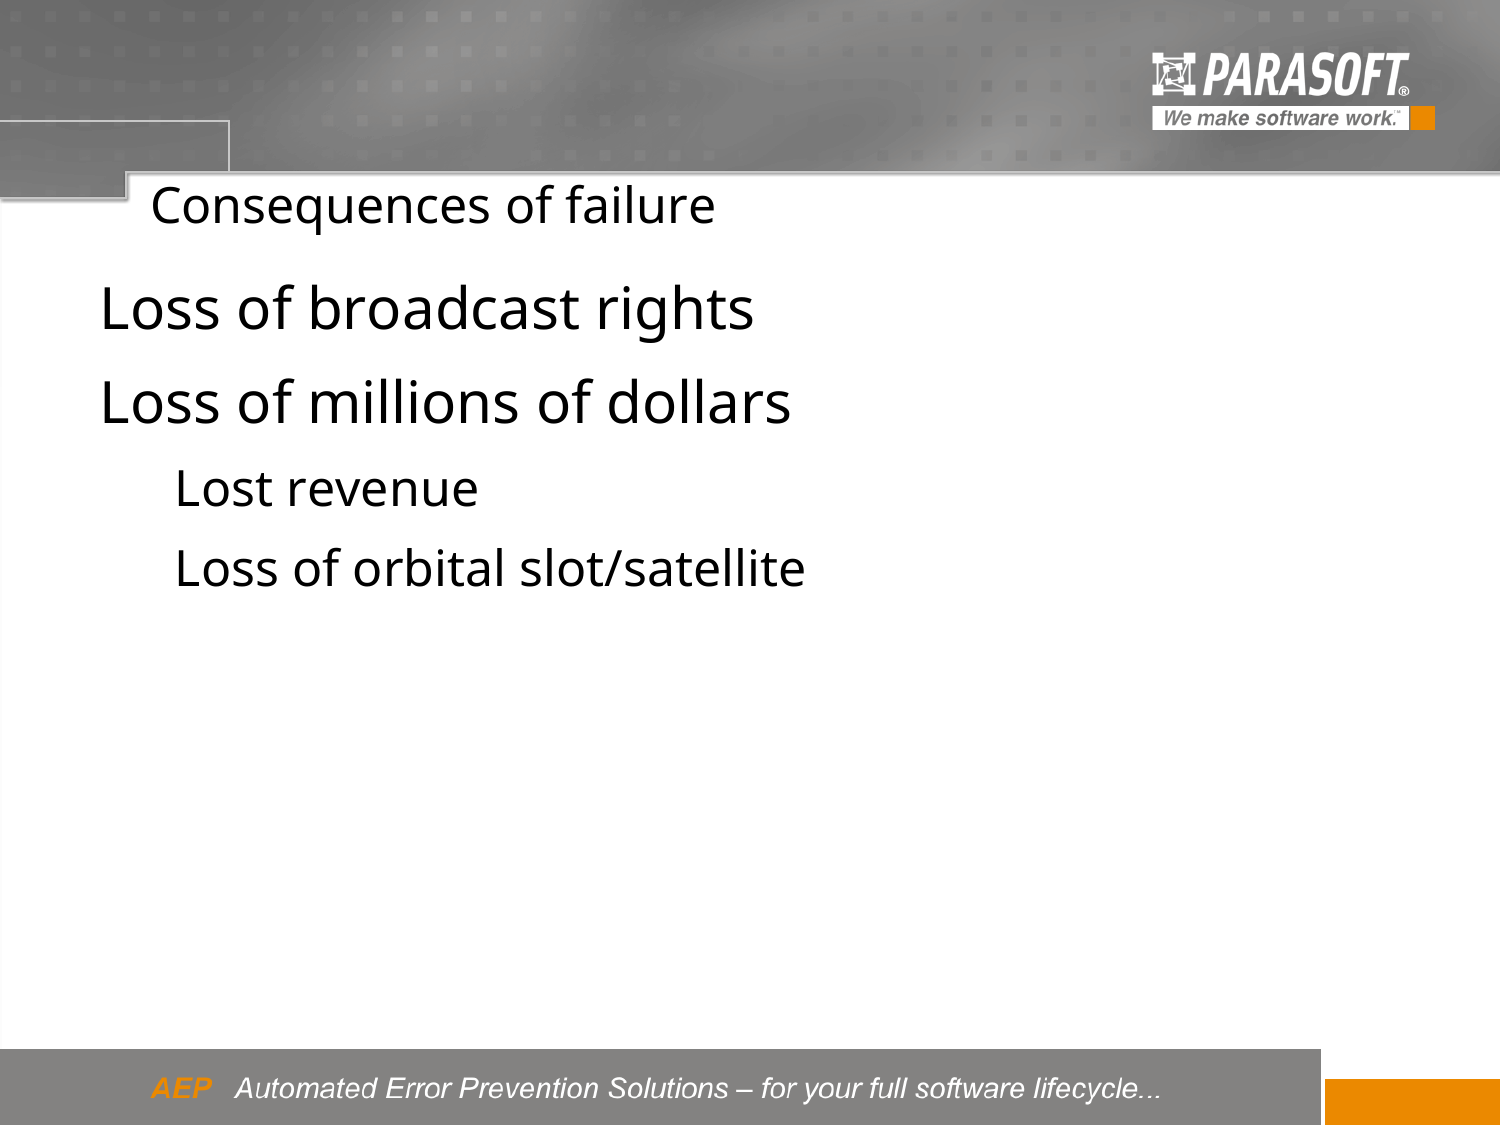

# Consequences of failure
Loss of broadcast rights
Loss of millions of dollars
Lost revenue
Loss of orbital slot/satellite